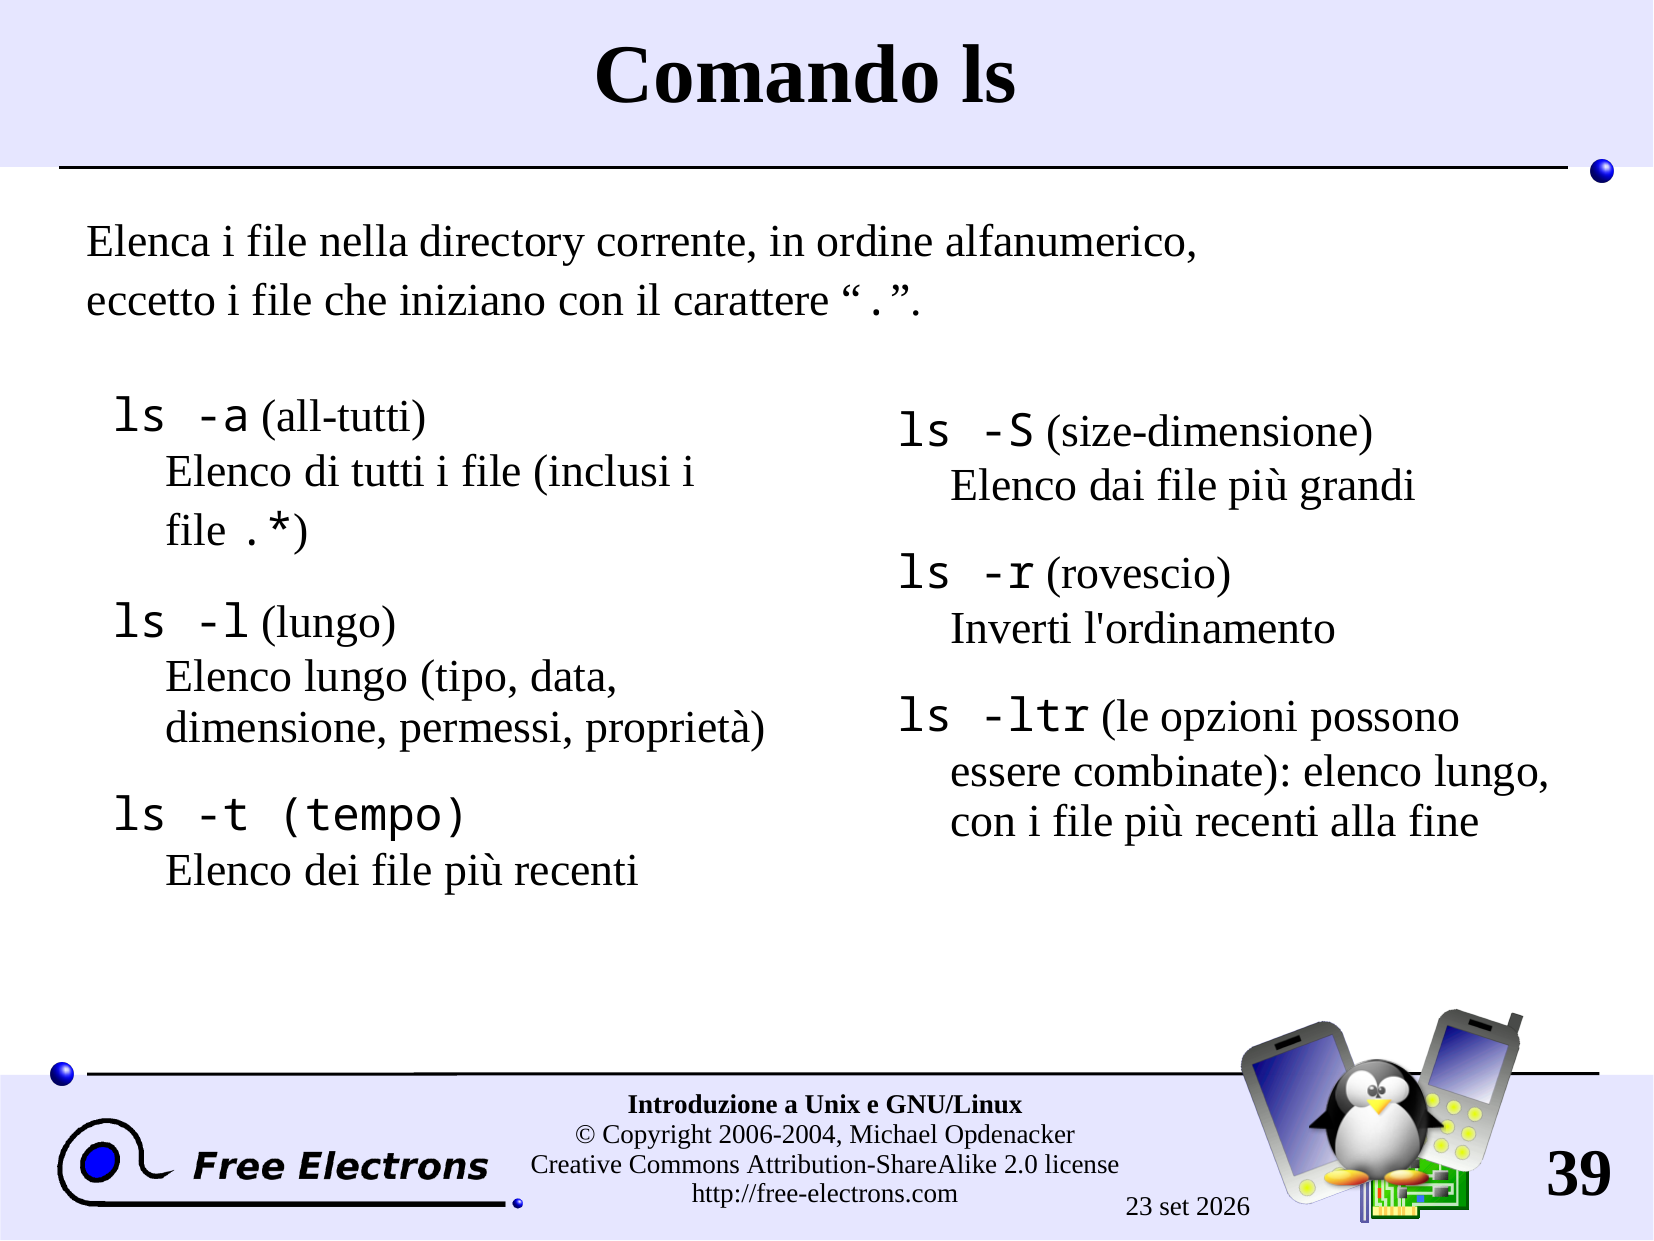

# Comando ls
Elenca i file nella directory corrente, in ordine alfanumerico,
eccetto i file che iniziano con il carattere “.”.
ls -a (all-tutti)
Elenco di tutti i file (inclusi i file .*)
ls -l (lungo)
Elenco lungo (tipo, data, dimensione, permessi, proprietà)
ls -t (tempo)
Elenco dei file più recenti
ls -S (size-dimensione)
Elenco dai file più grandi
ls -r (rovescio)
Inverti l'ordinamento
ls -ltr (le opzioni possono essere combinate): elenco lungo, con i file più recenti alla fine